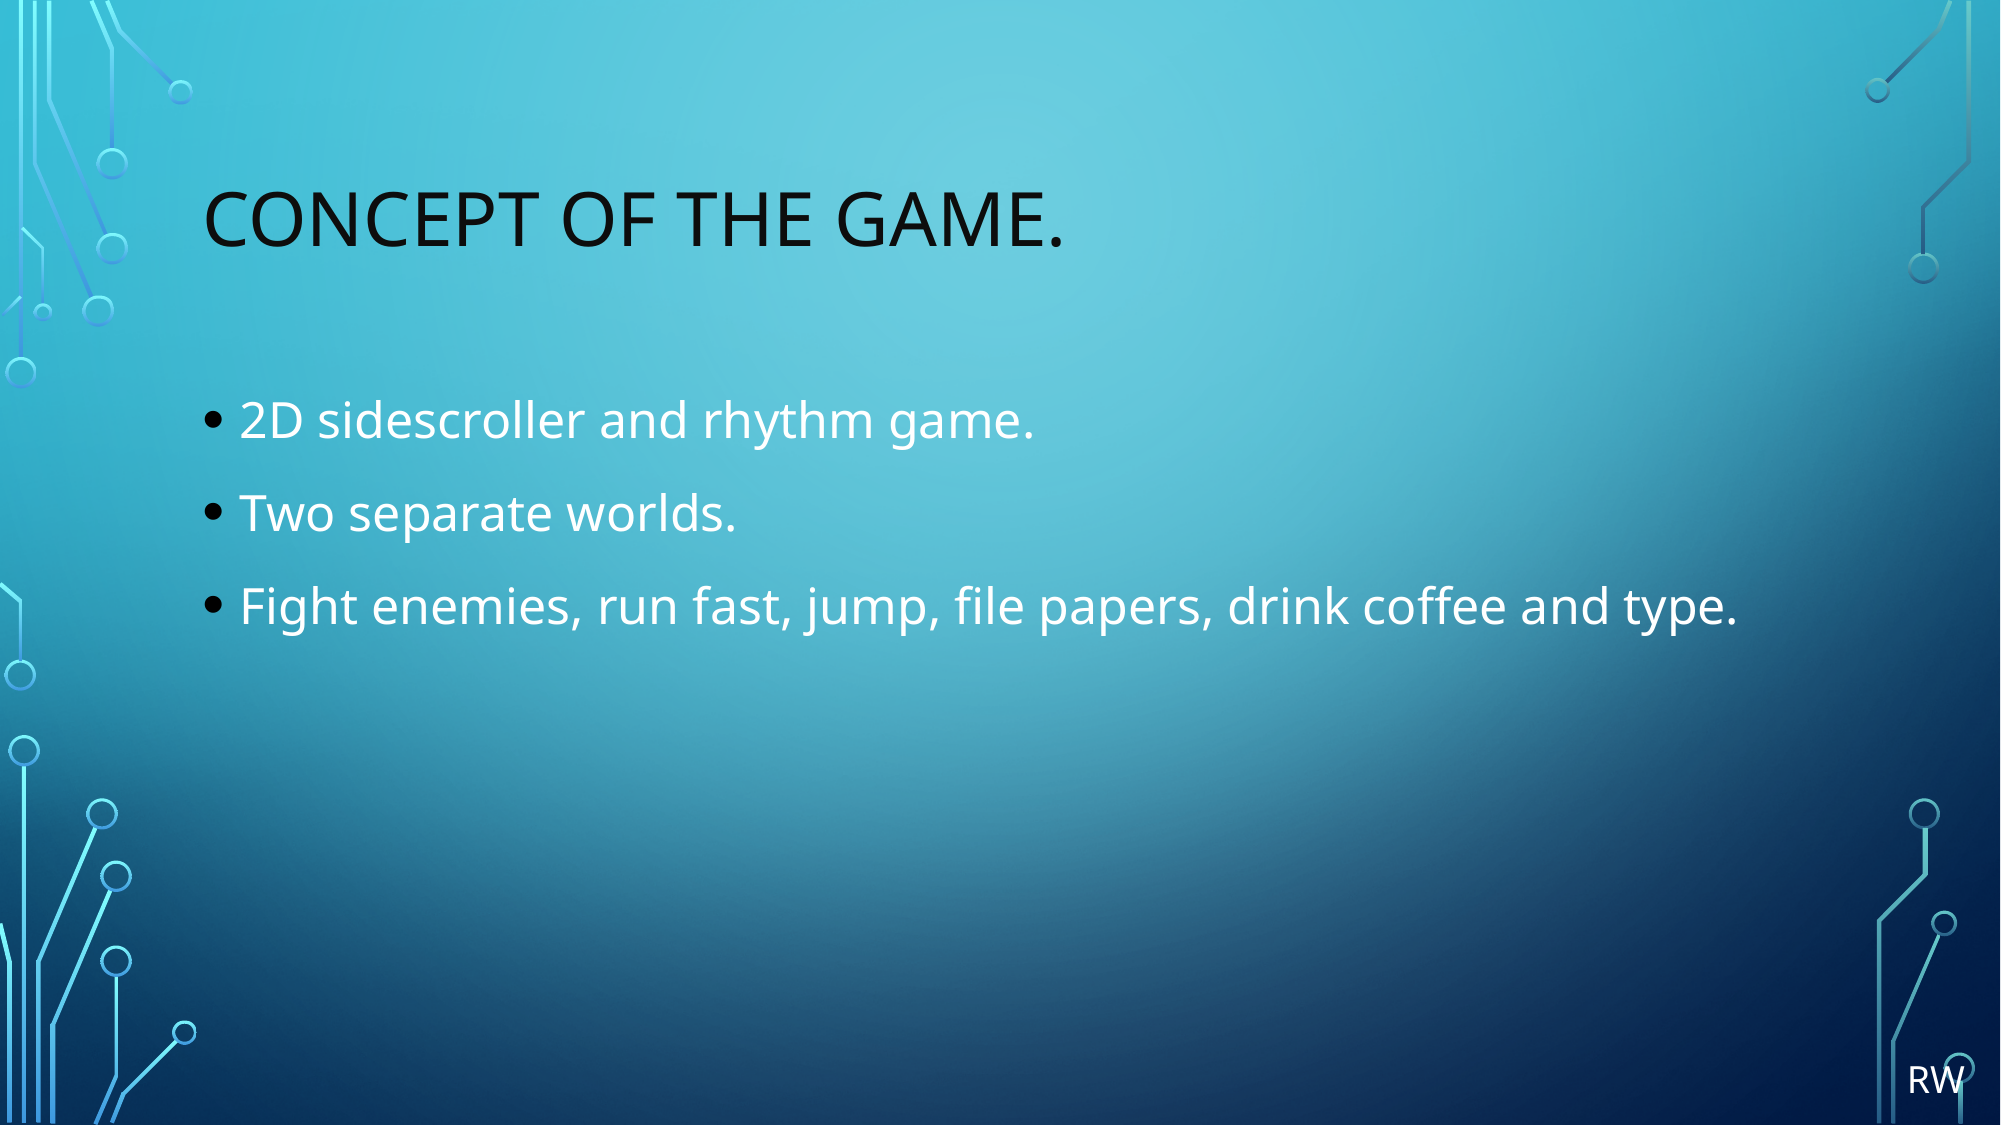

# Concept of the game.
2D sidescroller and rhythm game.
Two separate worlds.
Fight enemies, run fast, jump, file papers, drink coffee and type.
RW